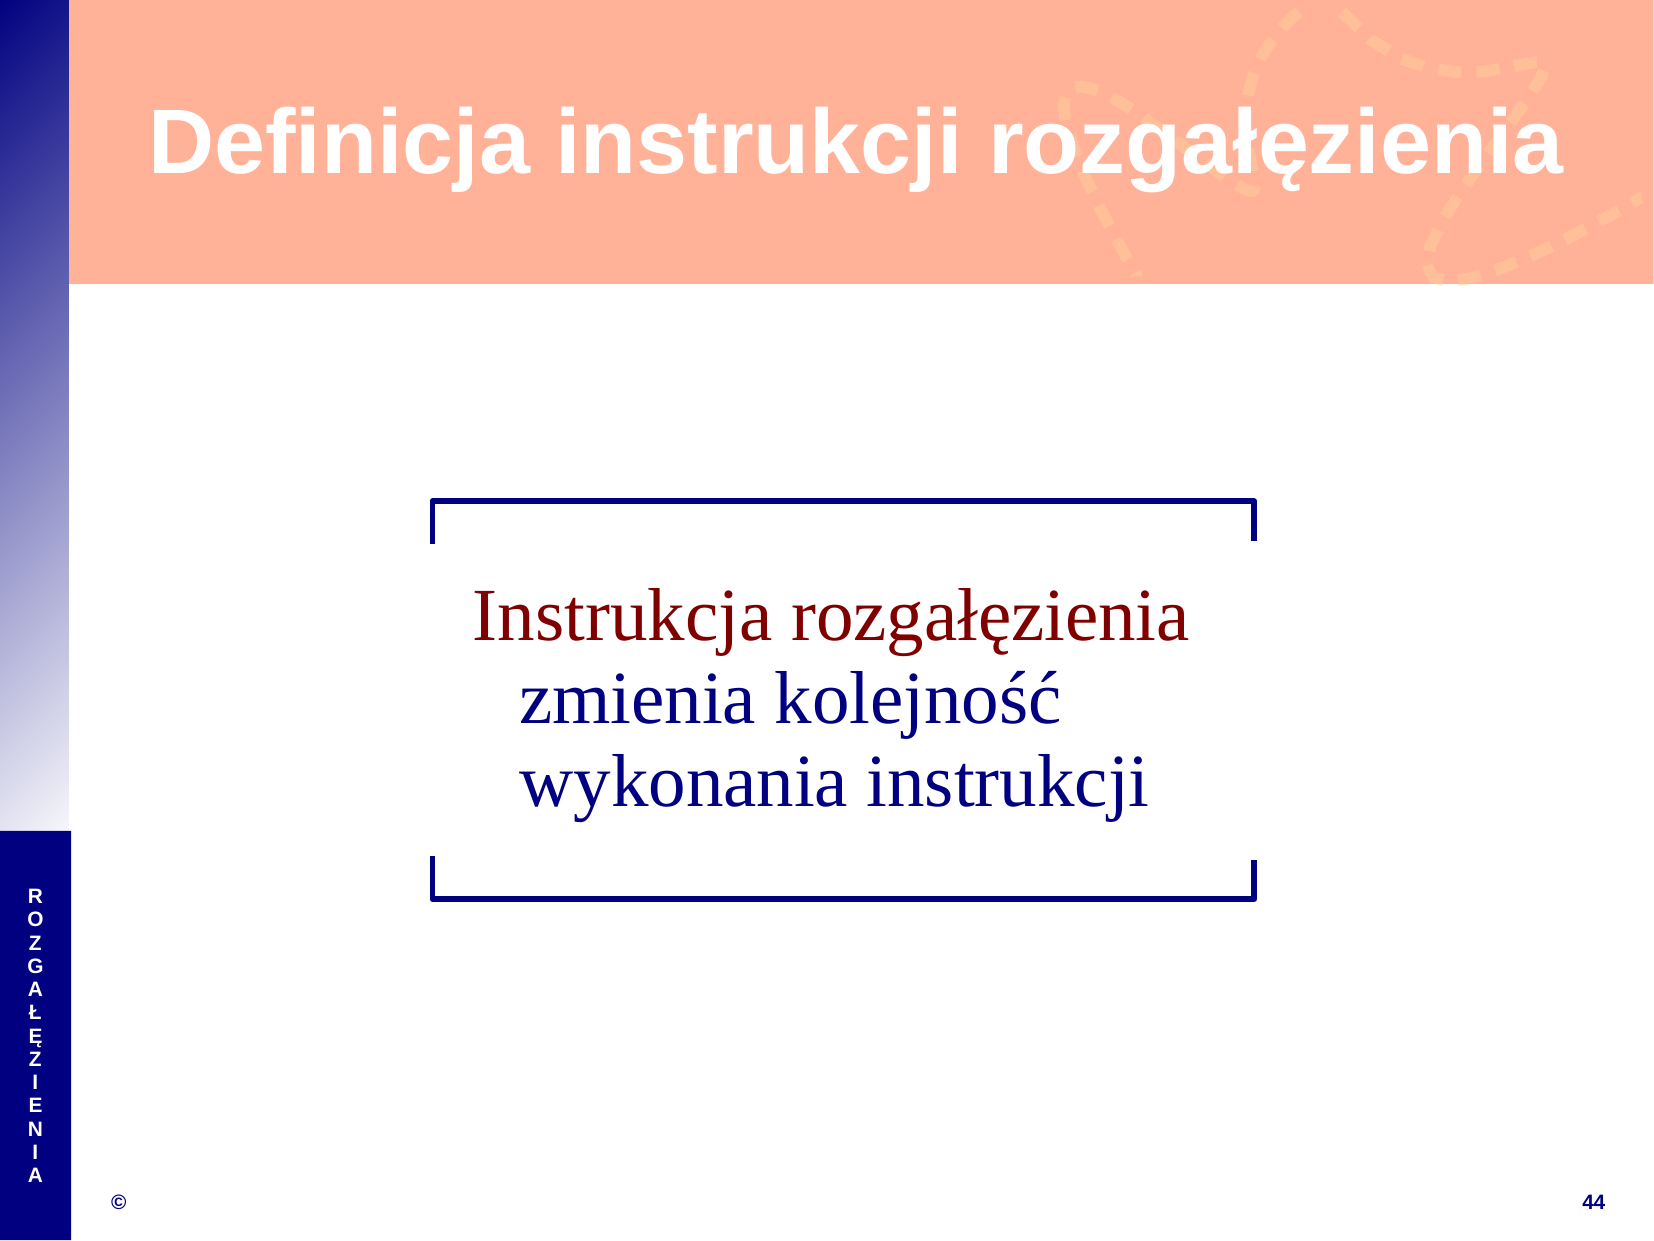

# Definicja instrukcji rozgałęzienia
Instrukcja rozgałęzienia zmienia kolejność wykonania instrukcji
R
O
Z
G
A
Ł
Ę
Z
I
E
N
I
A